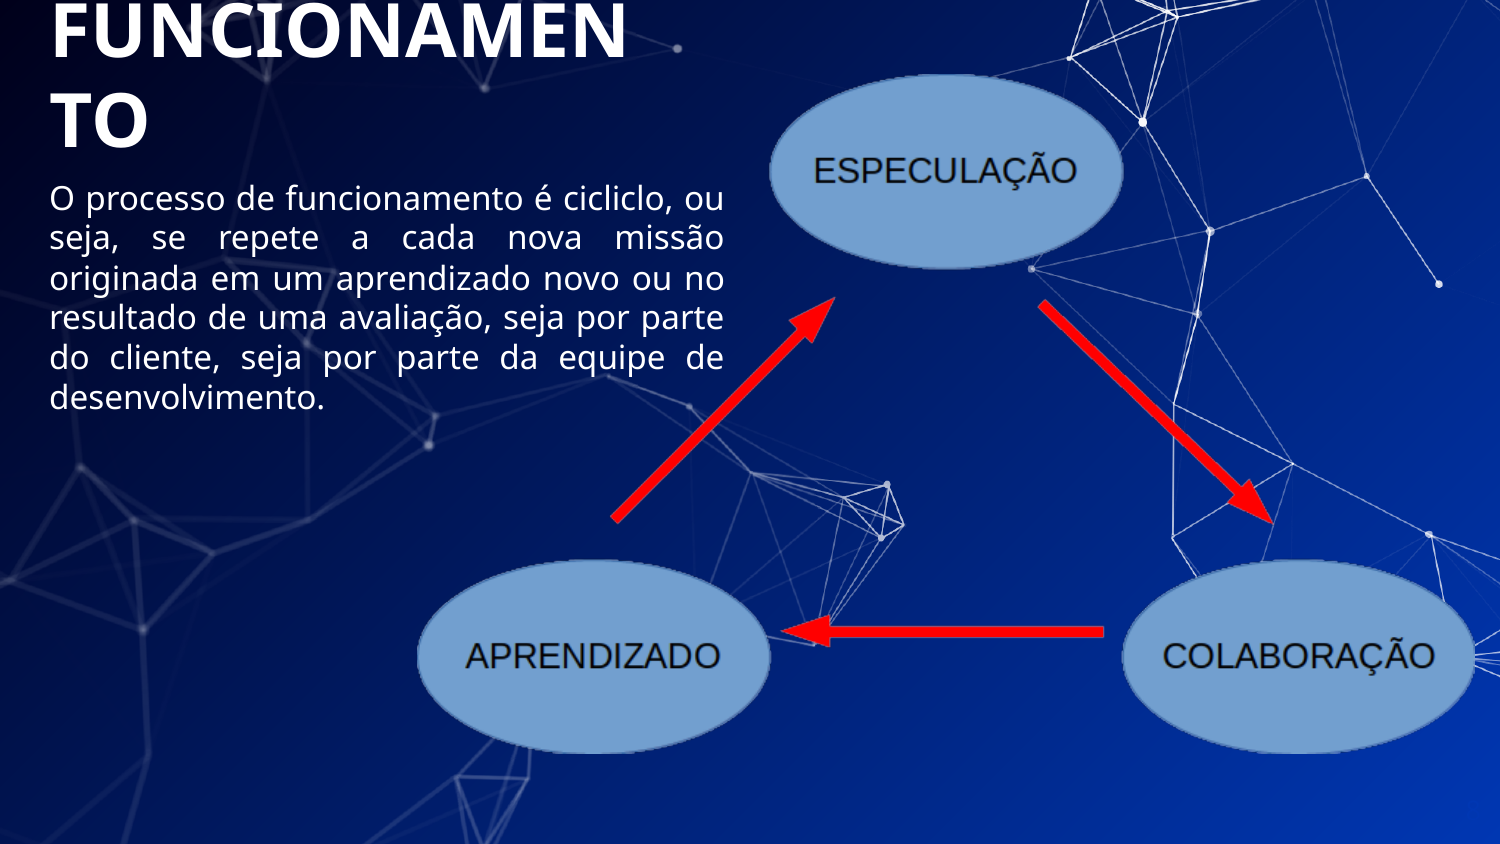

# FUNCIONAMENTO
O processo de funcionamento é cicliclo, ou seja, se repete a cada nova missão originada em um aprendizado novo ou no resultado de uma avaliação, seja por parte do cliente, seja por parte da equipe de desenvolvimento.